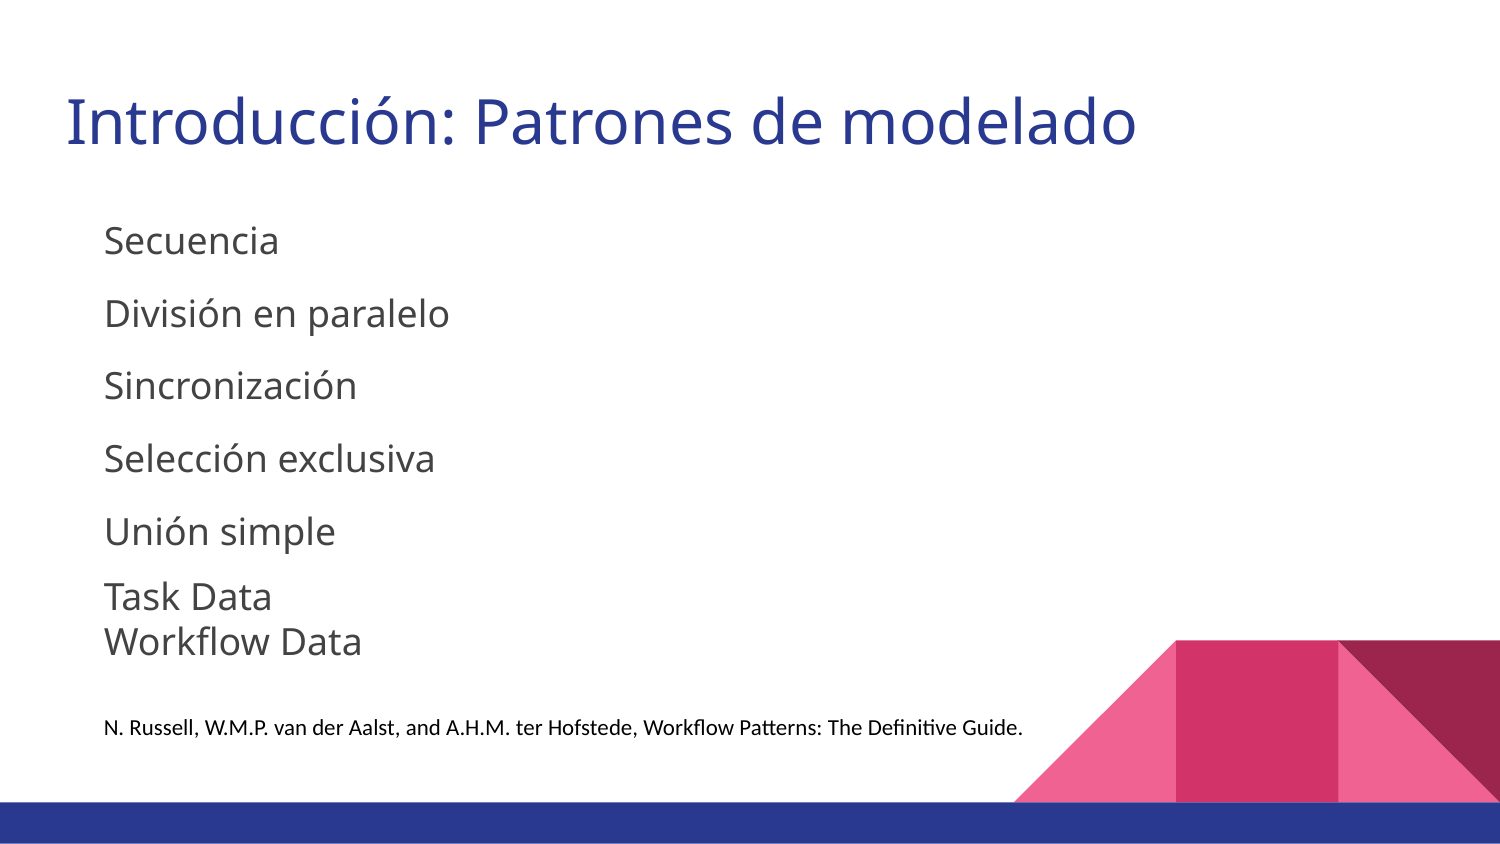

# Introducción: Patrones de modelado
Secuencia
División en paralelo
Sincronización
Selección exclusiva
Unión simple
Task Data
Workflow Data
N. Russell, W.M.P. van der Aalst, and A.H.M. ter Hofstede, Workflow Patterns: The Definitive Guide.